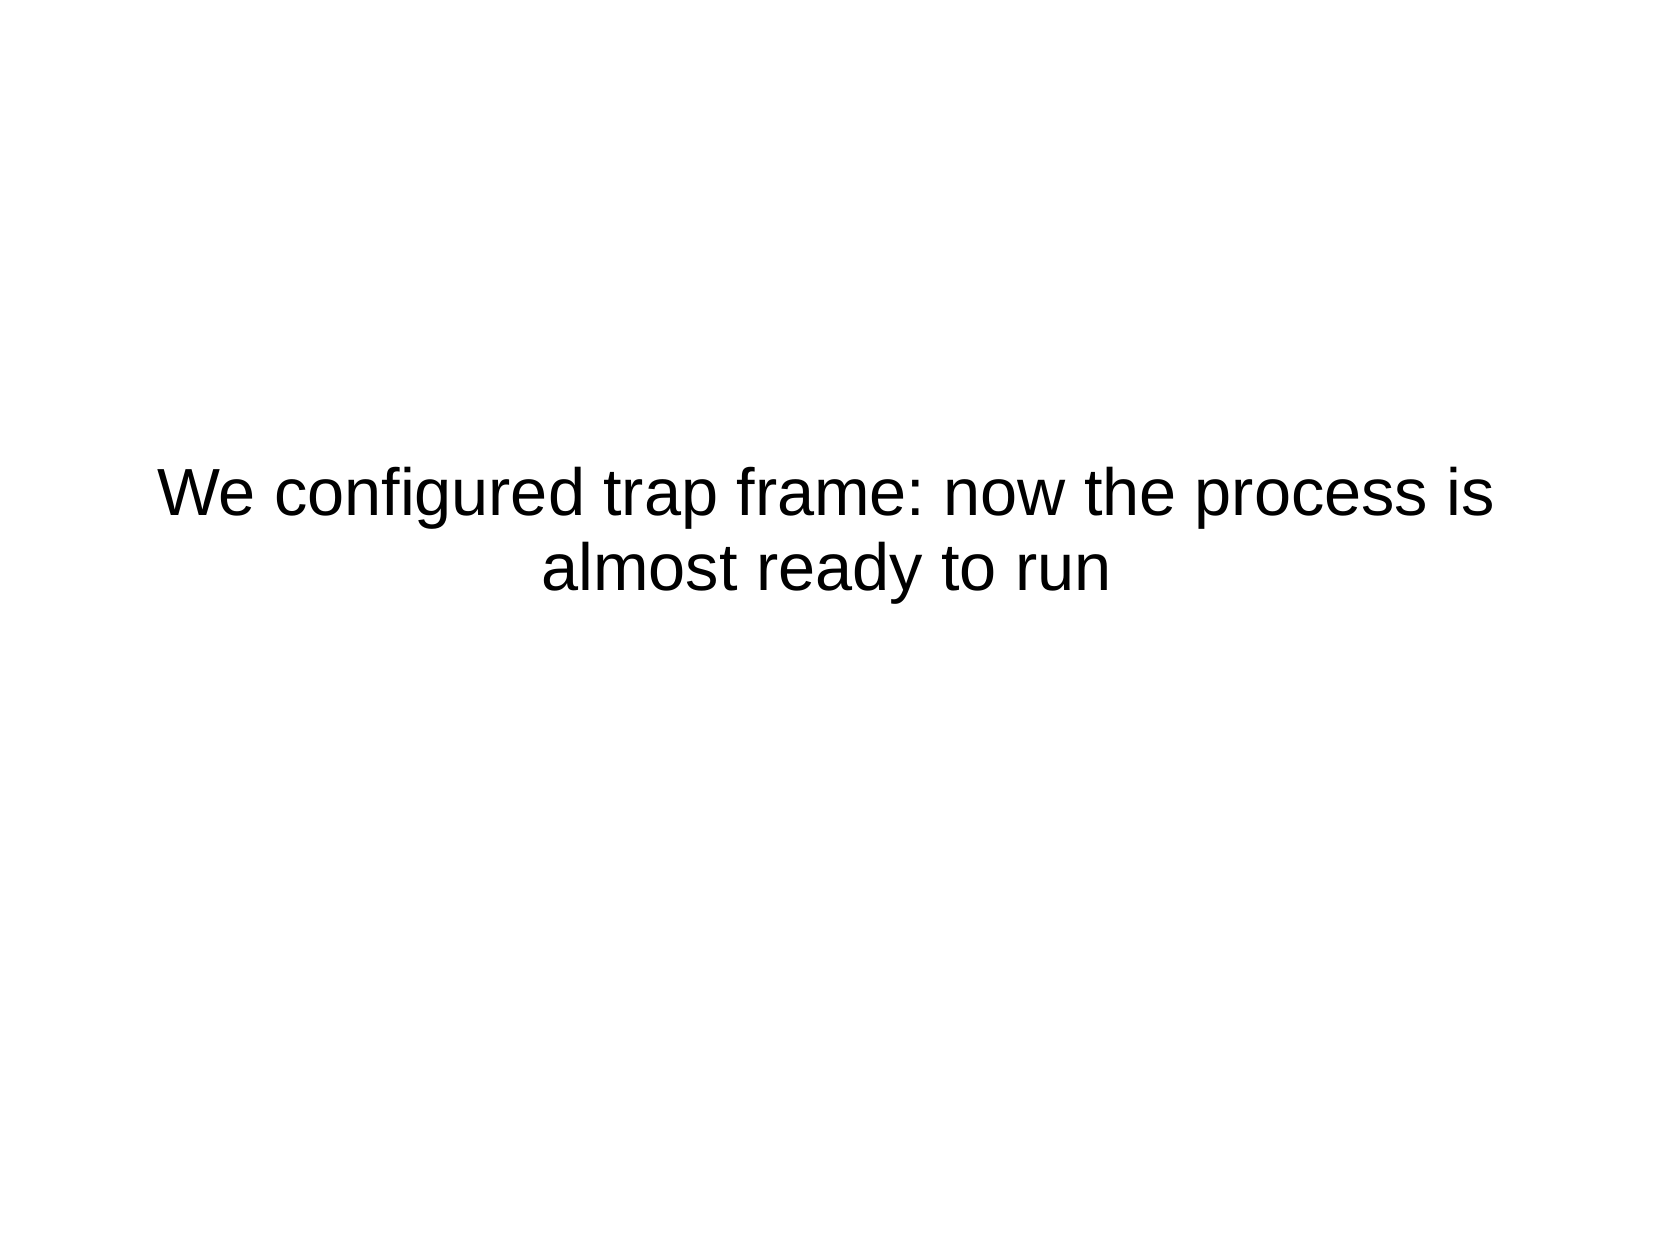

# We configured trap frame: now the process is almost ready to run